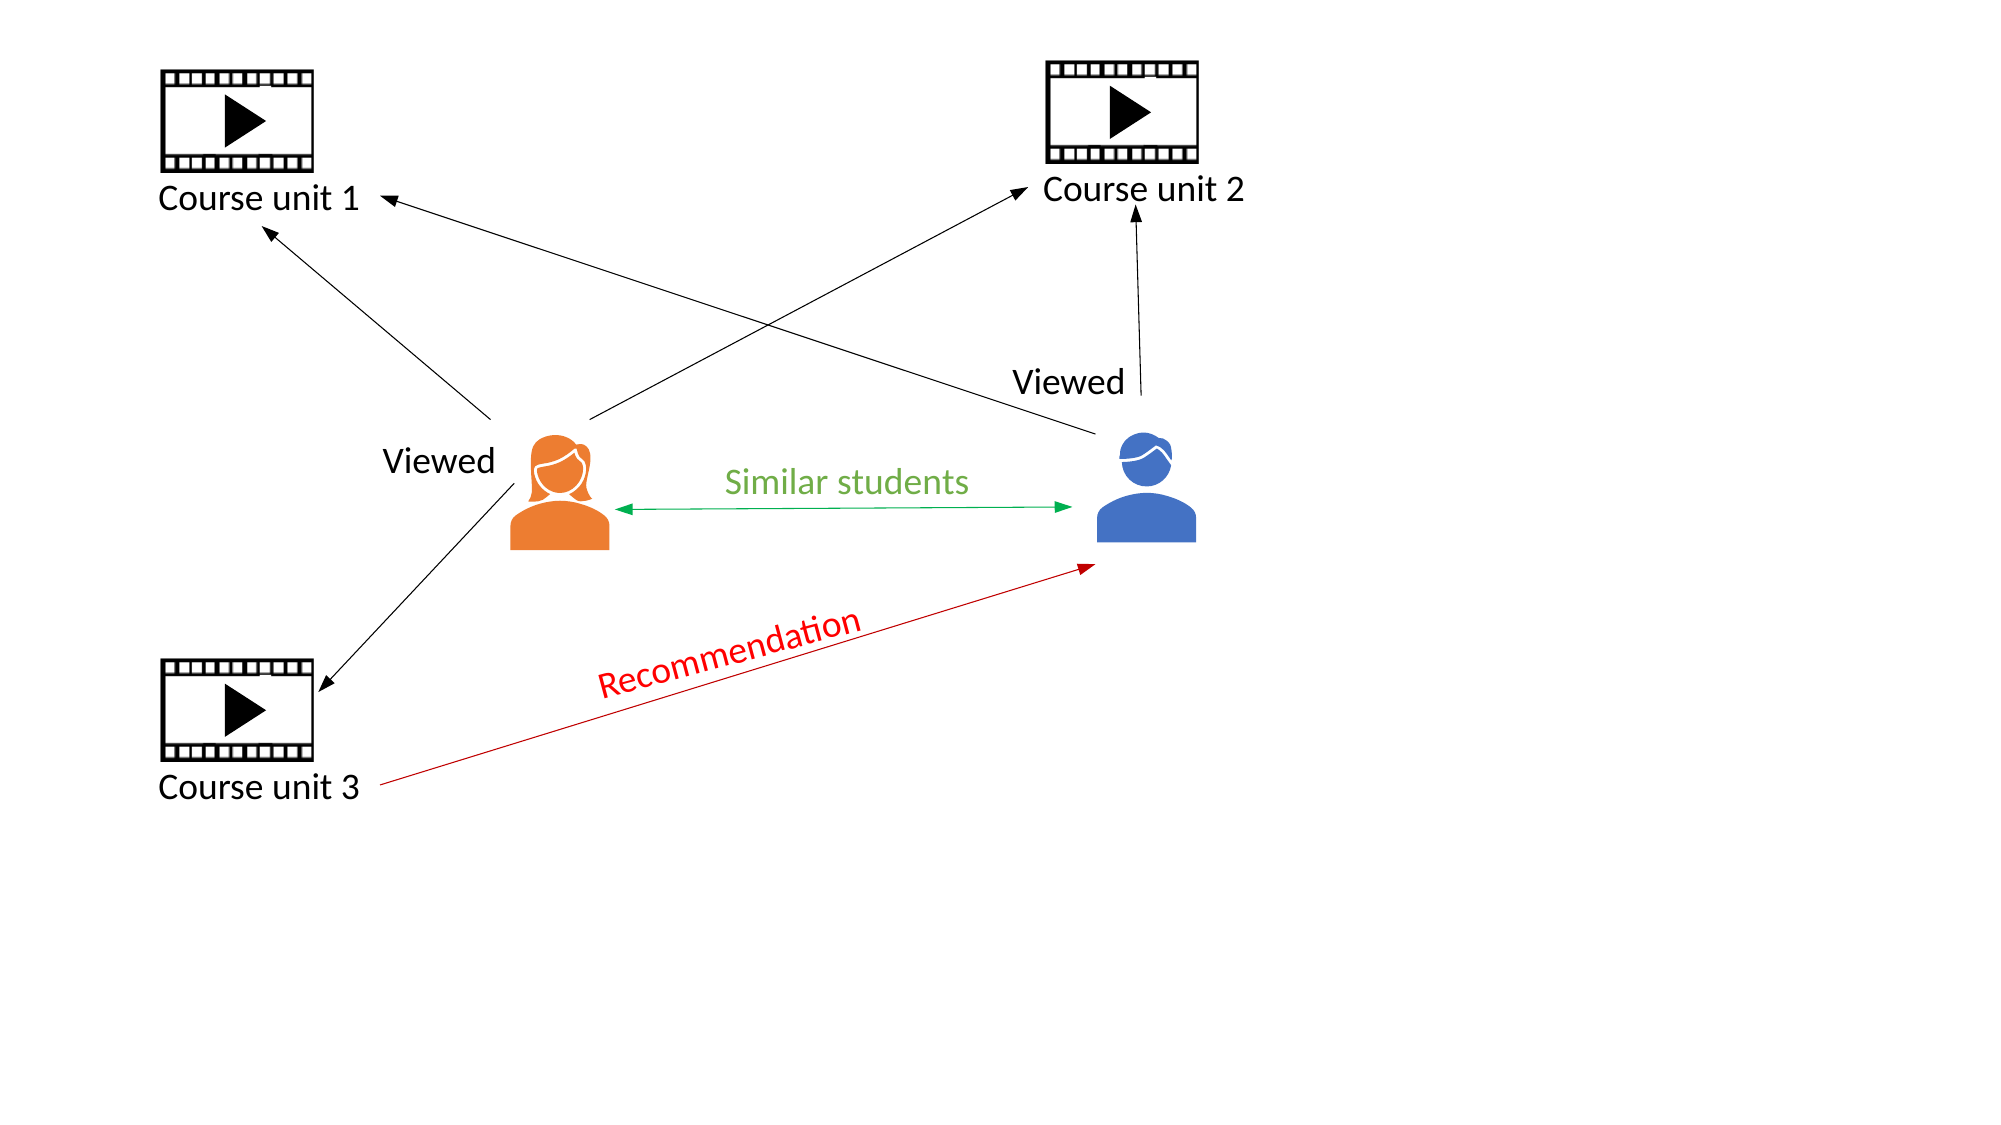

Course unit 2
Course unit 1
Viewed
Viewed
Similar students
Recommendation
Course unit 3